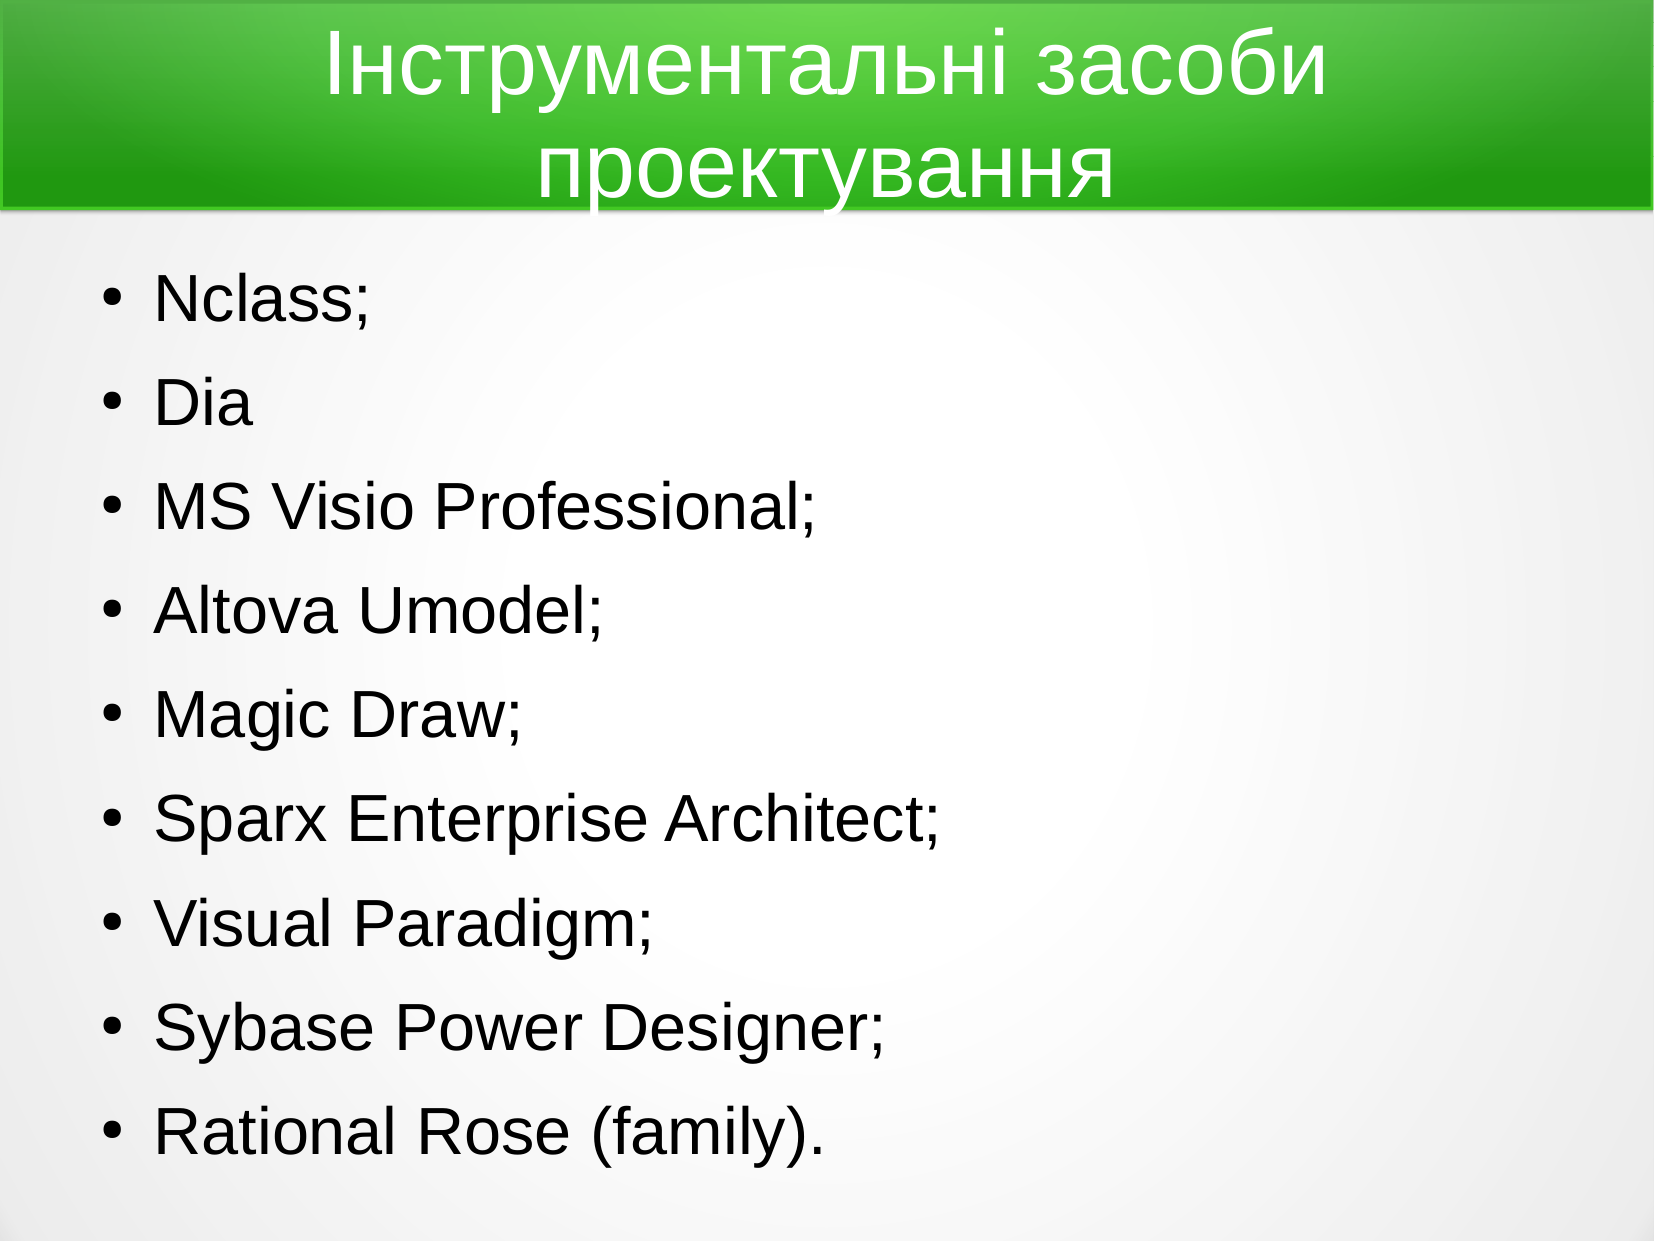

# Інструментальні засоби проектування
Nclass;
Dia
MS Visio Professional;
Altova Umodel;
Magic Draw;
Sparx Enterprise Architect;
Visual Paradigm;
Sybase Power Designer;
Rational Rose (family).